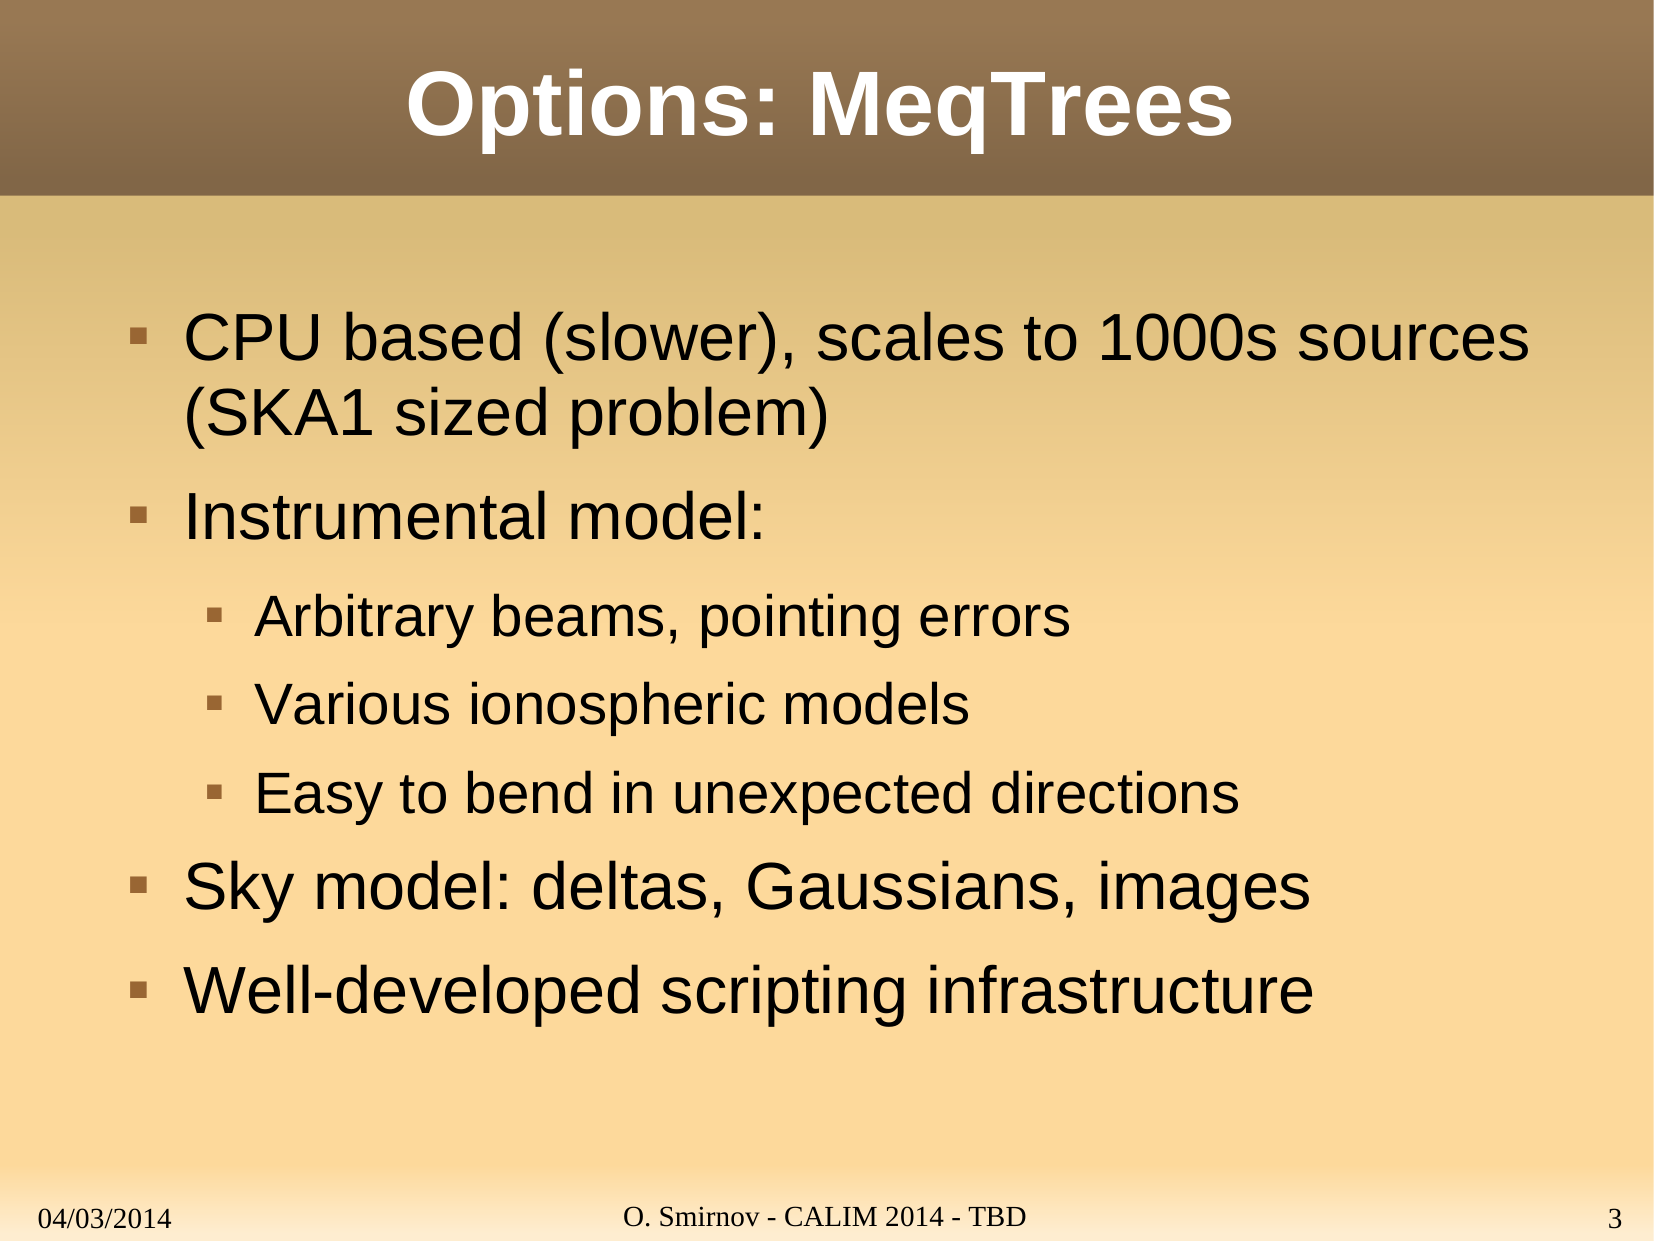

# Options: MeqTrees
CPU based (slower), scales to 1000s sources (SKA1 sized problem)
Instrumental model:
Arbitrary beams, pointing errors
Various ionospheric models
Easy to bend in unexpected directions
Sky model: deltas, Gaussians, images
Well-developed scripting infrastructure
O. Smirnov - CALIM 2014 - TBD
04/03/2014
3